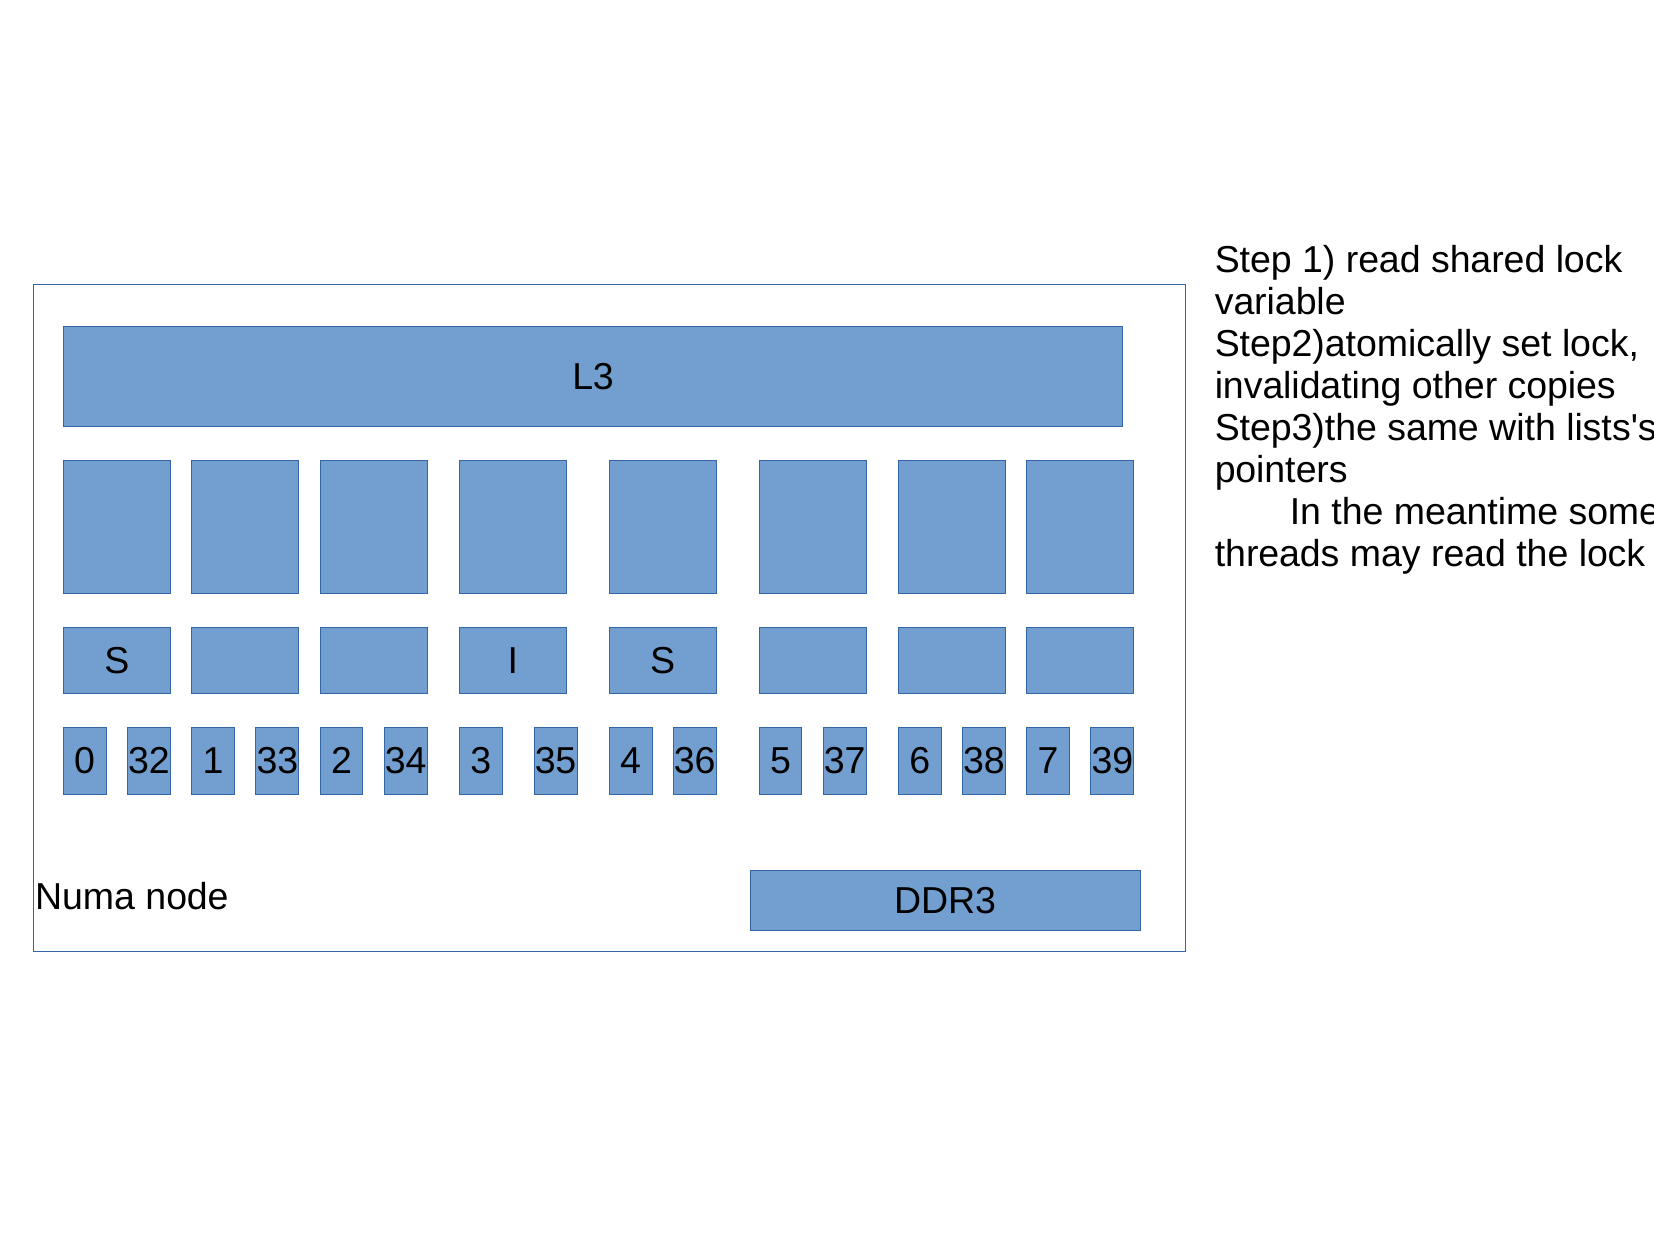

#
Step 1) read shared lock variable
Step2)atomically set lock, invalidating other copies
Step3)the same with lists's pointers
	In the meantime some threads may read the lock
L3
S
I
S
0
32
1
33
2
34
3
35
4
36
5
37
6
38
7
39
Numa node
DDR3